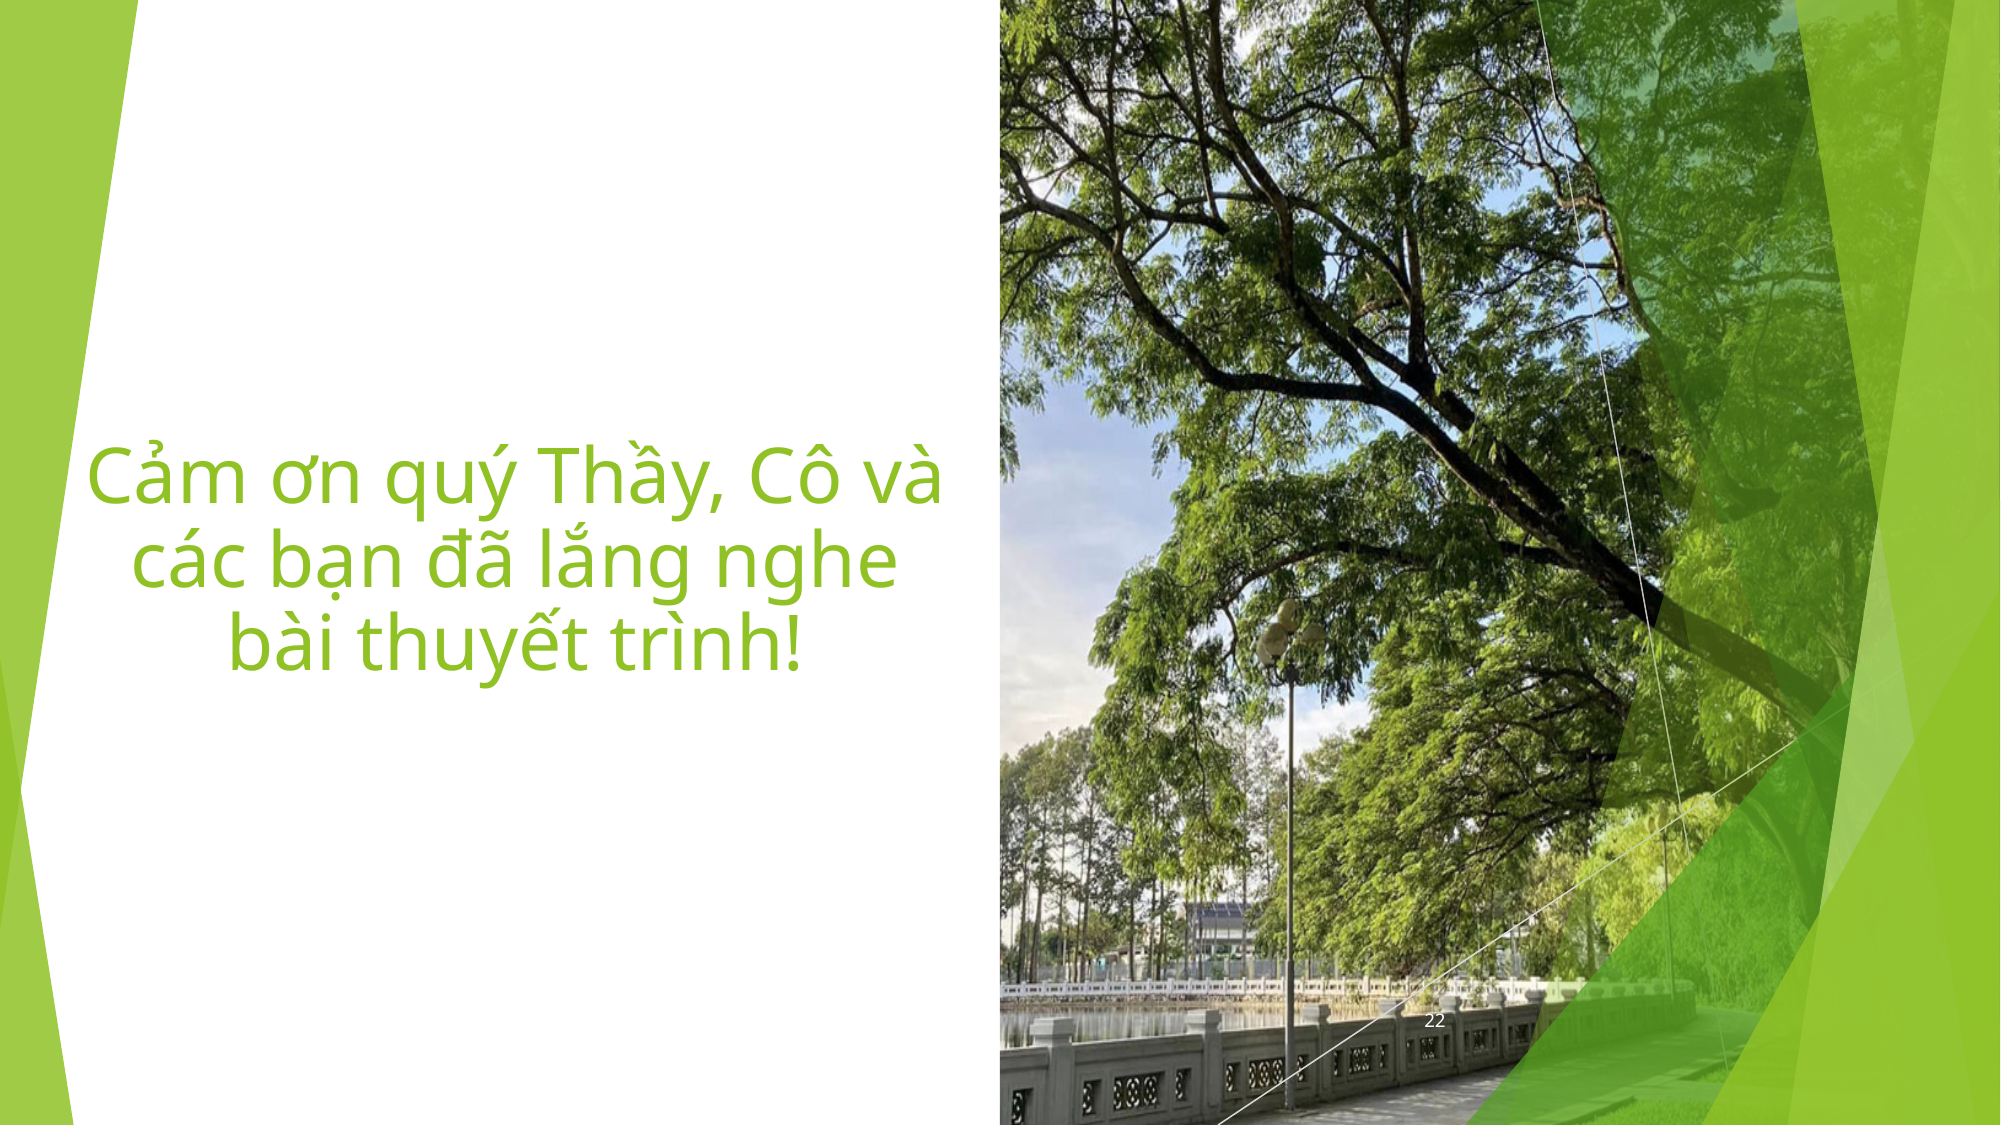

# Cảm ơn quý Thầy, Cô và các bạn đã lắng nghe bài thuyết trình!